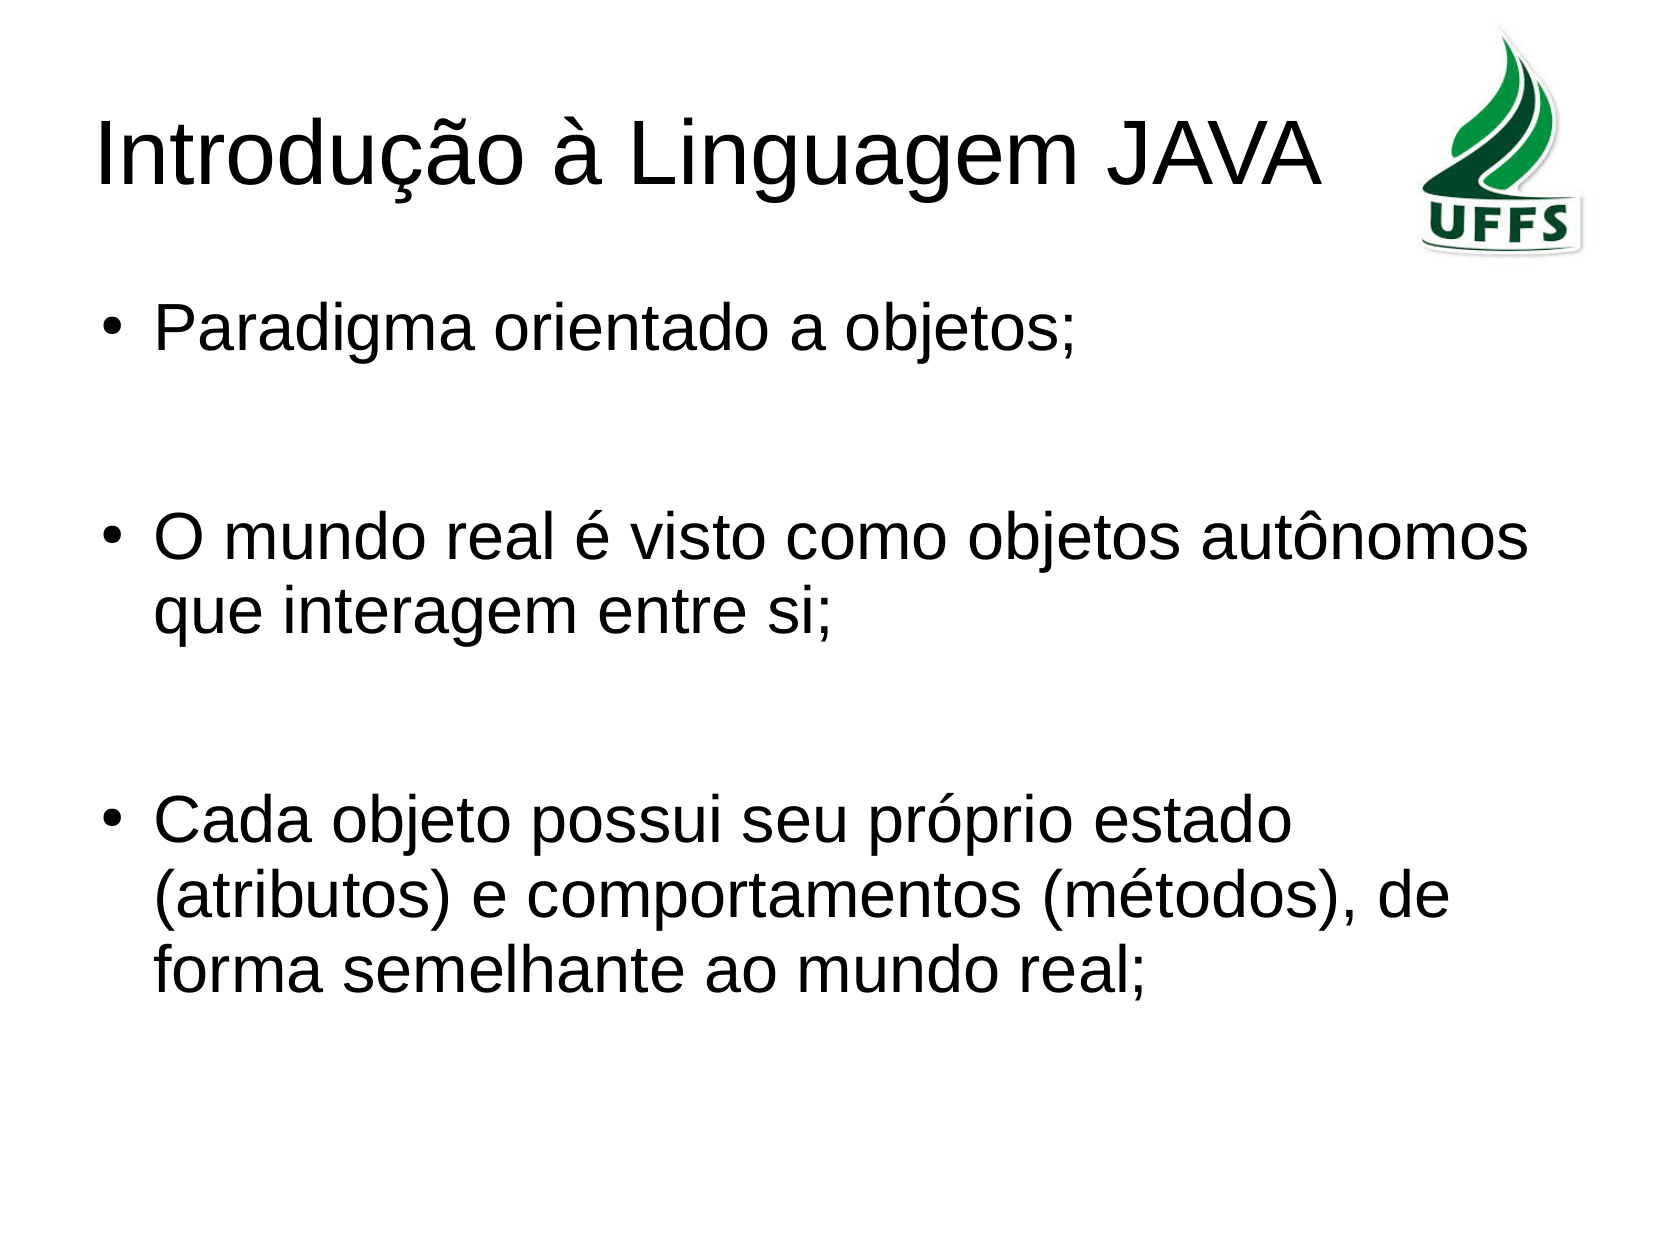

# Introdução à Linguagem JAVA
Paradigma orientado a objetos;
O mundo real é visto como objetos autônomos que interagem entre si;
Cada objeto possui seu próprio estado (atributos) e comportamentos (métodos), de forma semelhante ao mundo real;